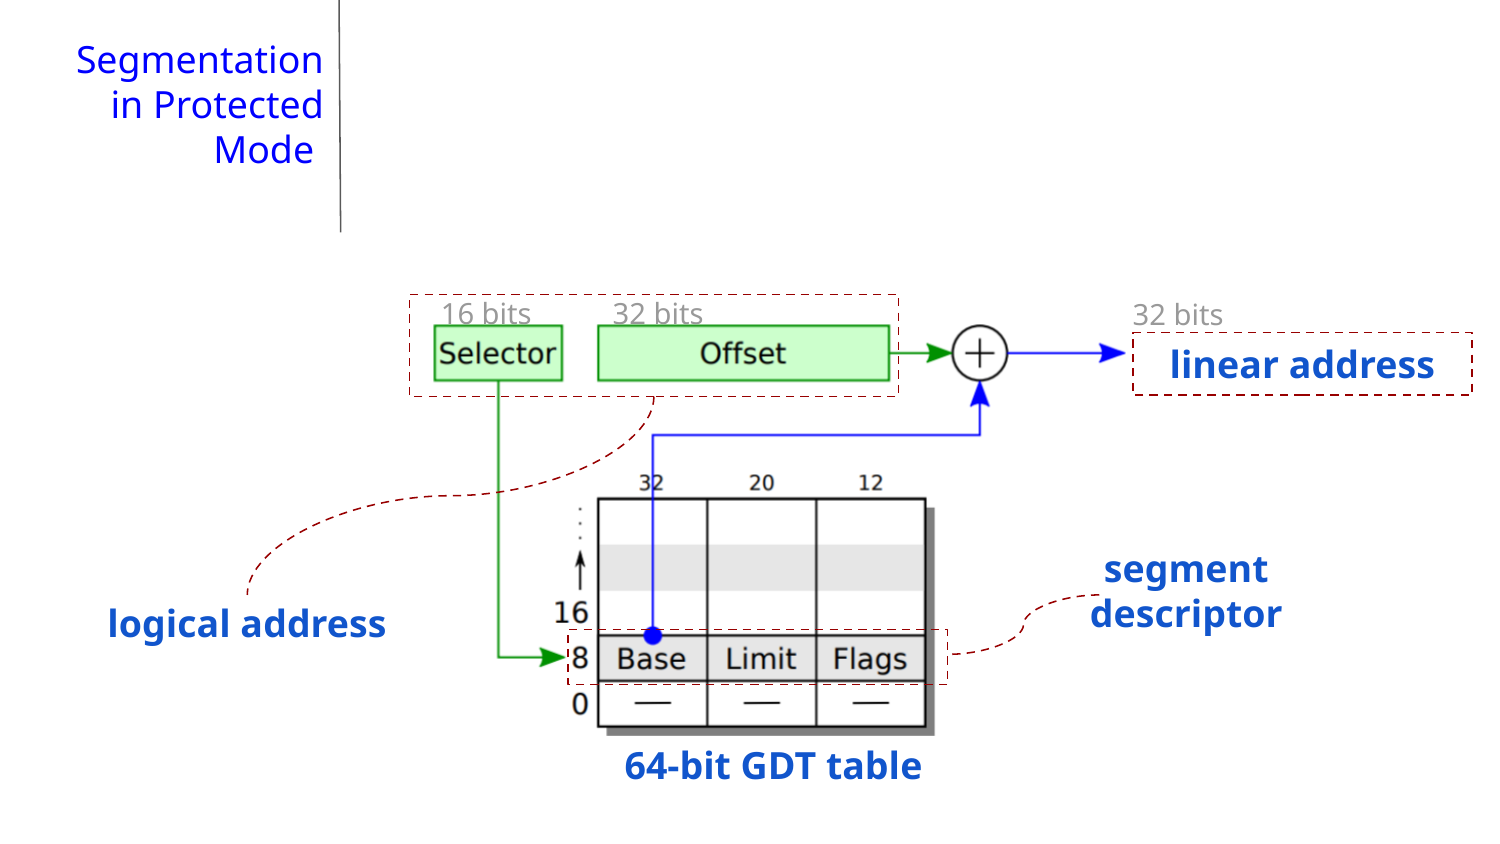

Segmentation
in Protected Mode
16 bits
32 bits
32 bits
linear address
segment descriptor
logical address
64-bit GDT table